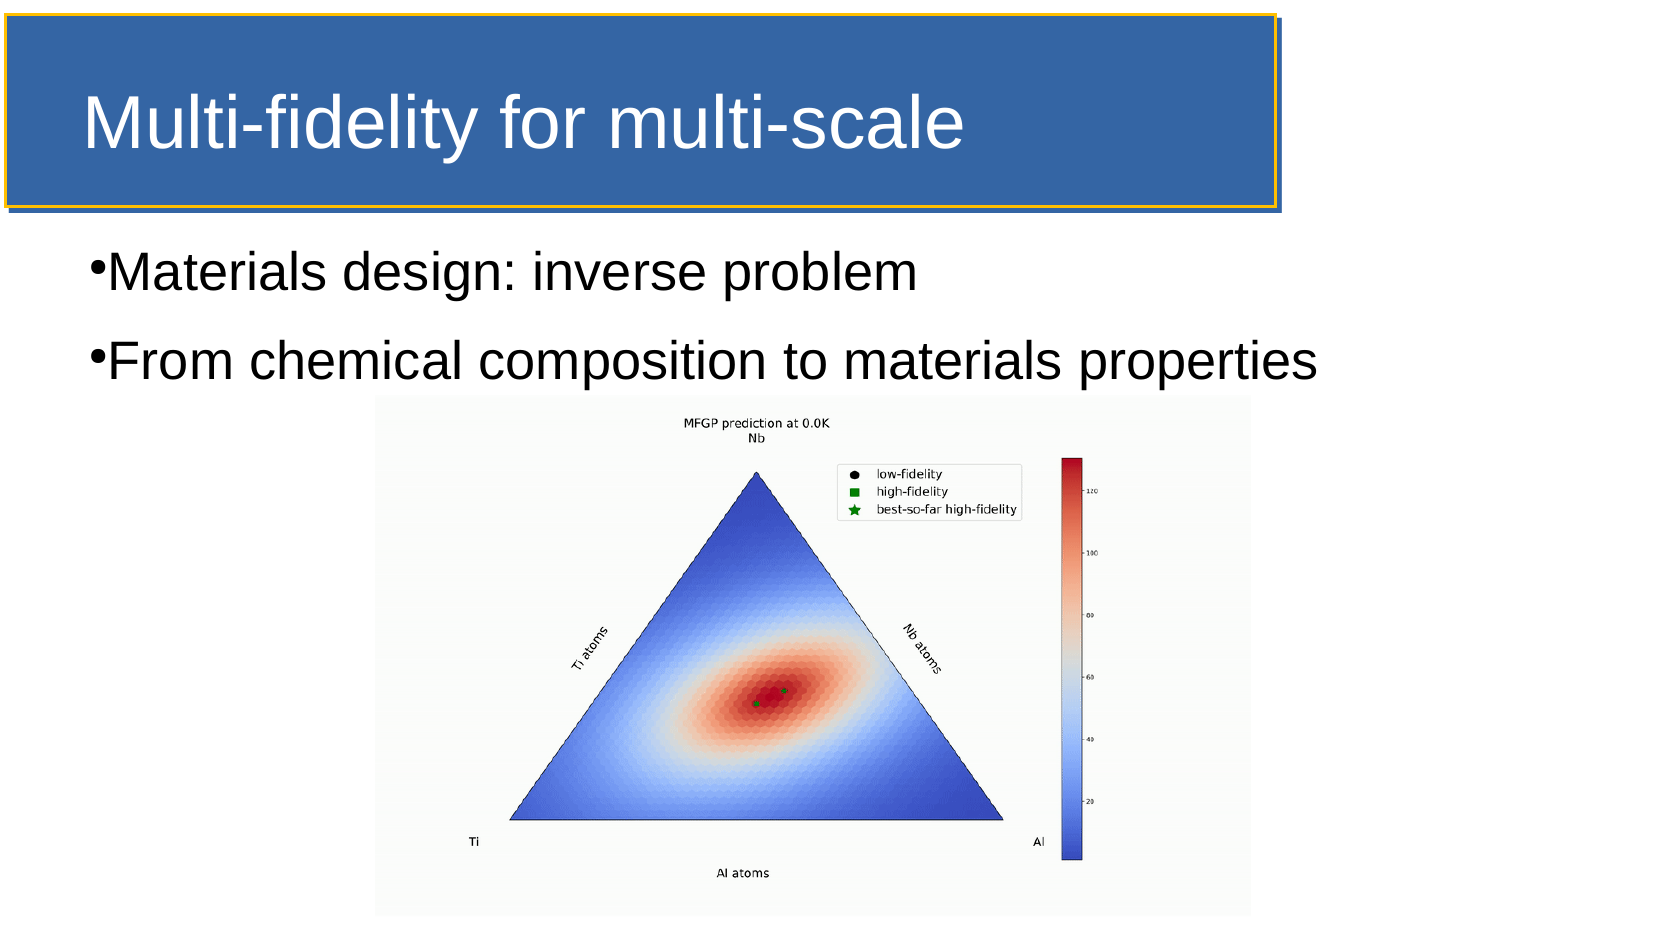

# Multi-fidelity for multi-scale
Materials design: inverse problem
From chemical composition to materials properties